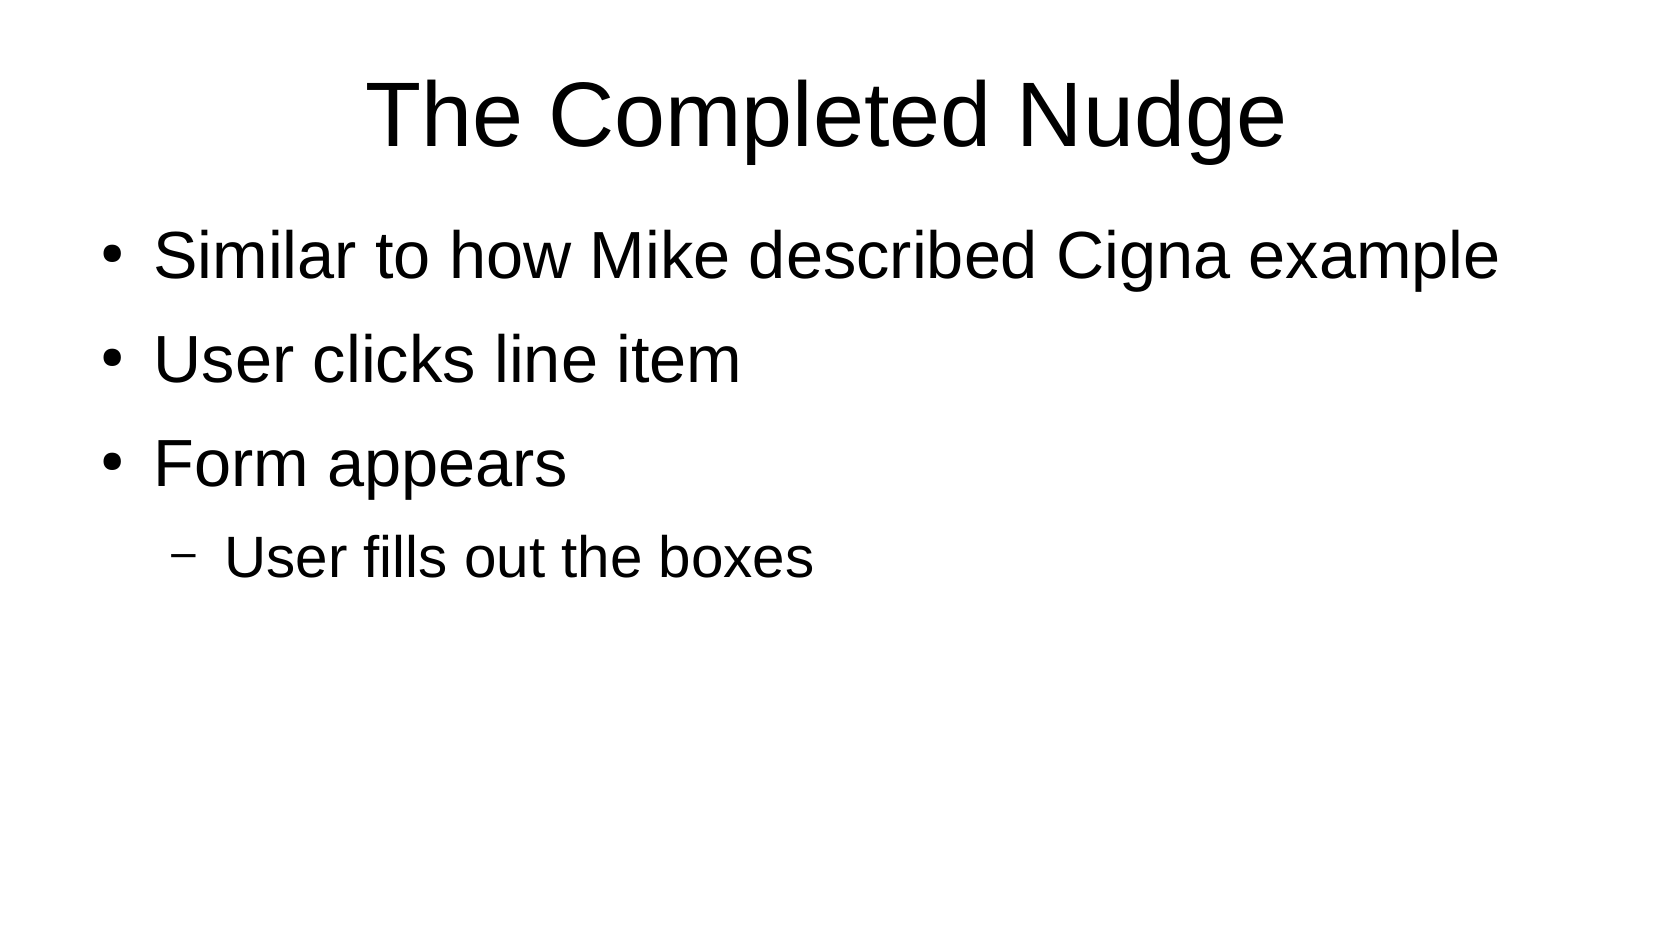

# The Completed Nudge
Similar to how Mike described Cigna example
User clicks line item
Form appears
User fills out the boxes